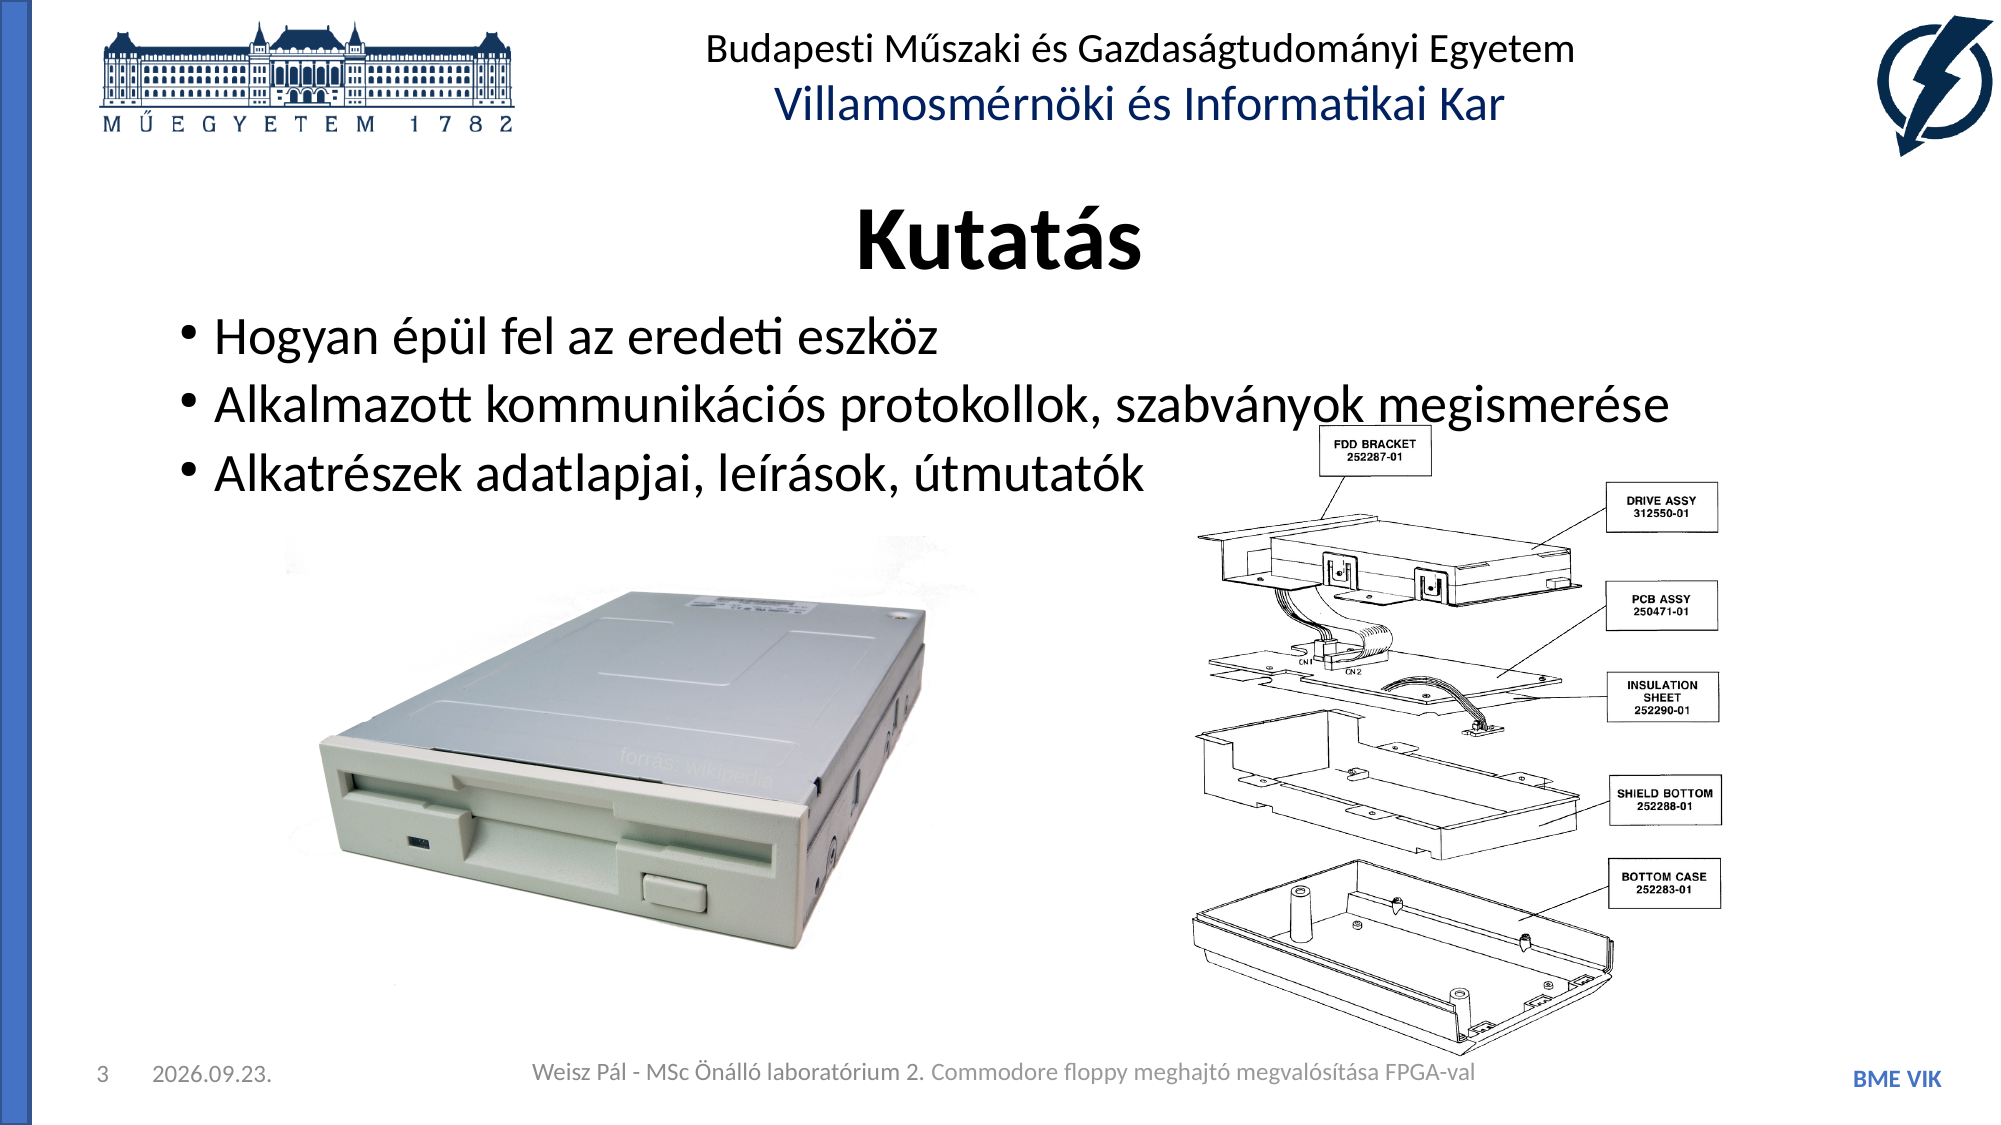

Kutatás
Hogyan épül fel az eredeti eszköz
Alkalmazott kommunikációs protokollok, szabványok megismerése
Alkatrészek adatlapjai, leírások, útmutatók
forrás: wikipédia
Weisz Pál - MSc Önálló laboratórium 2. Commodore floppy meghajtó megvalósítása FPGA-val